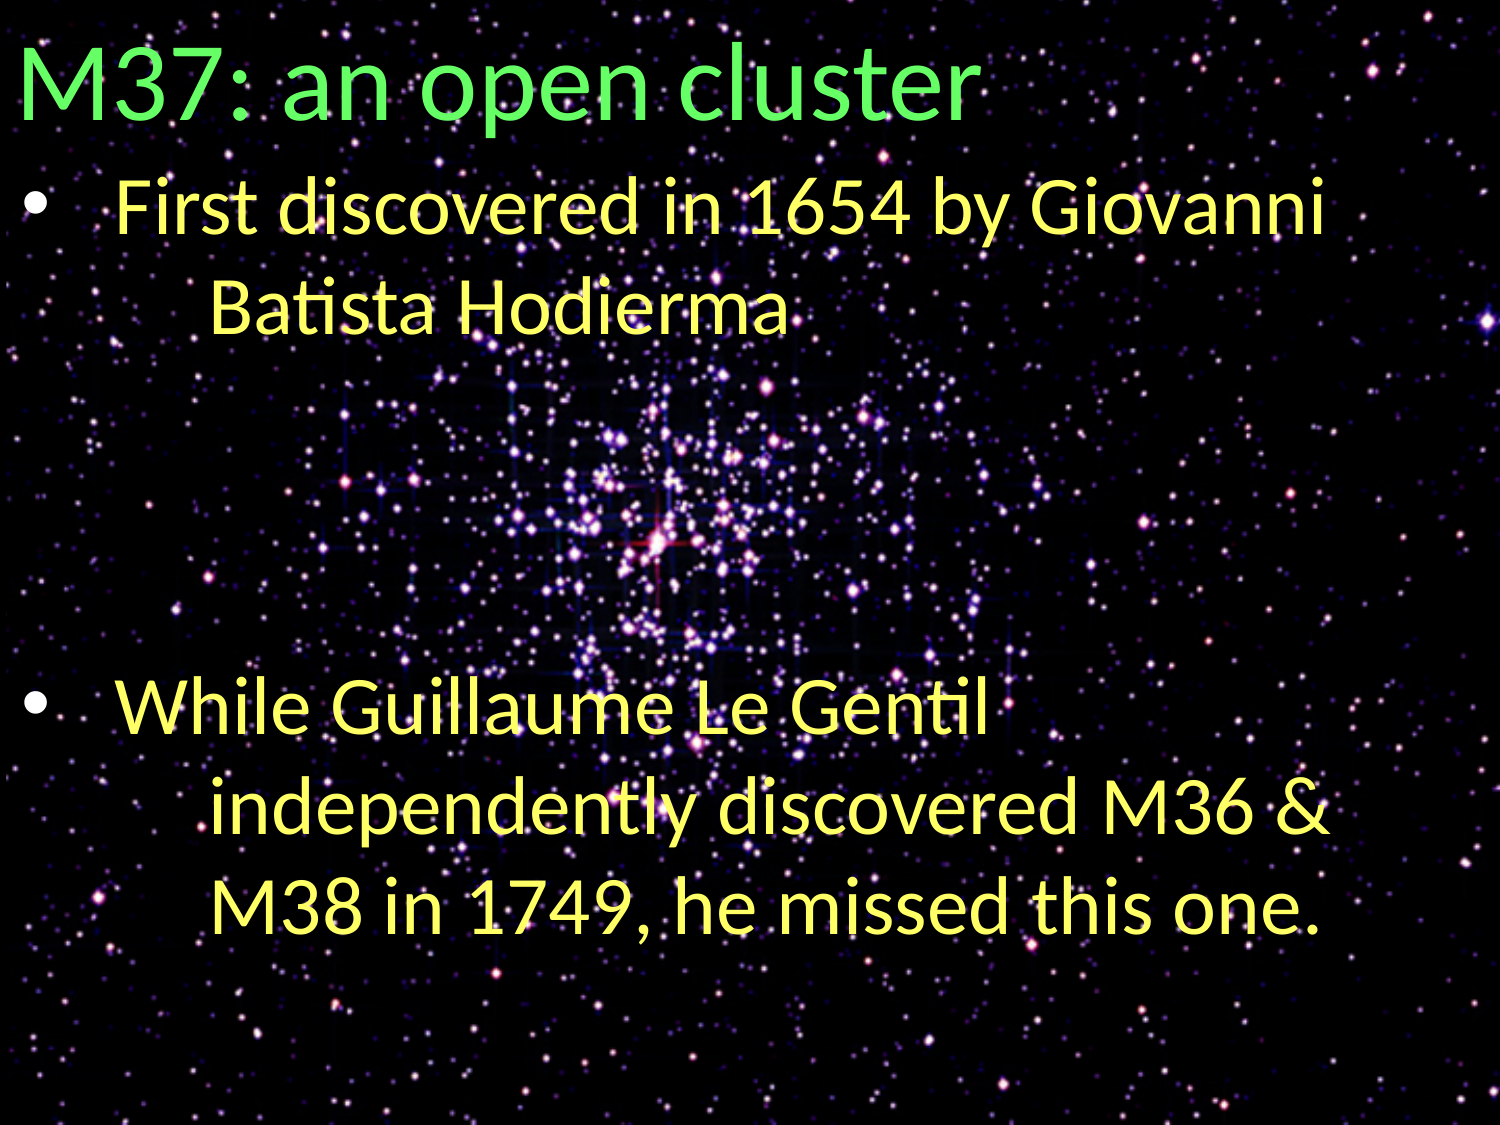

M37: an open cluster
First discovered in 1654 by Giovanni Batista Hodierma
While Guillaume Le Gentil independently discovered M36 & M38 in 1749, he missed this one.